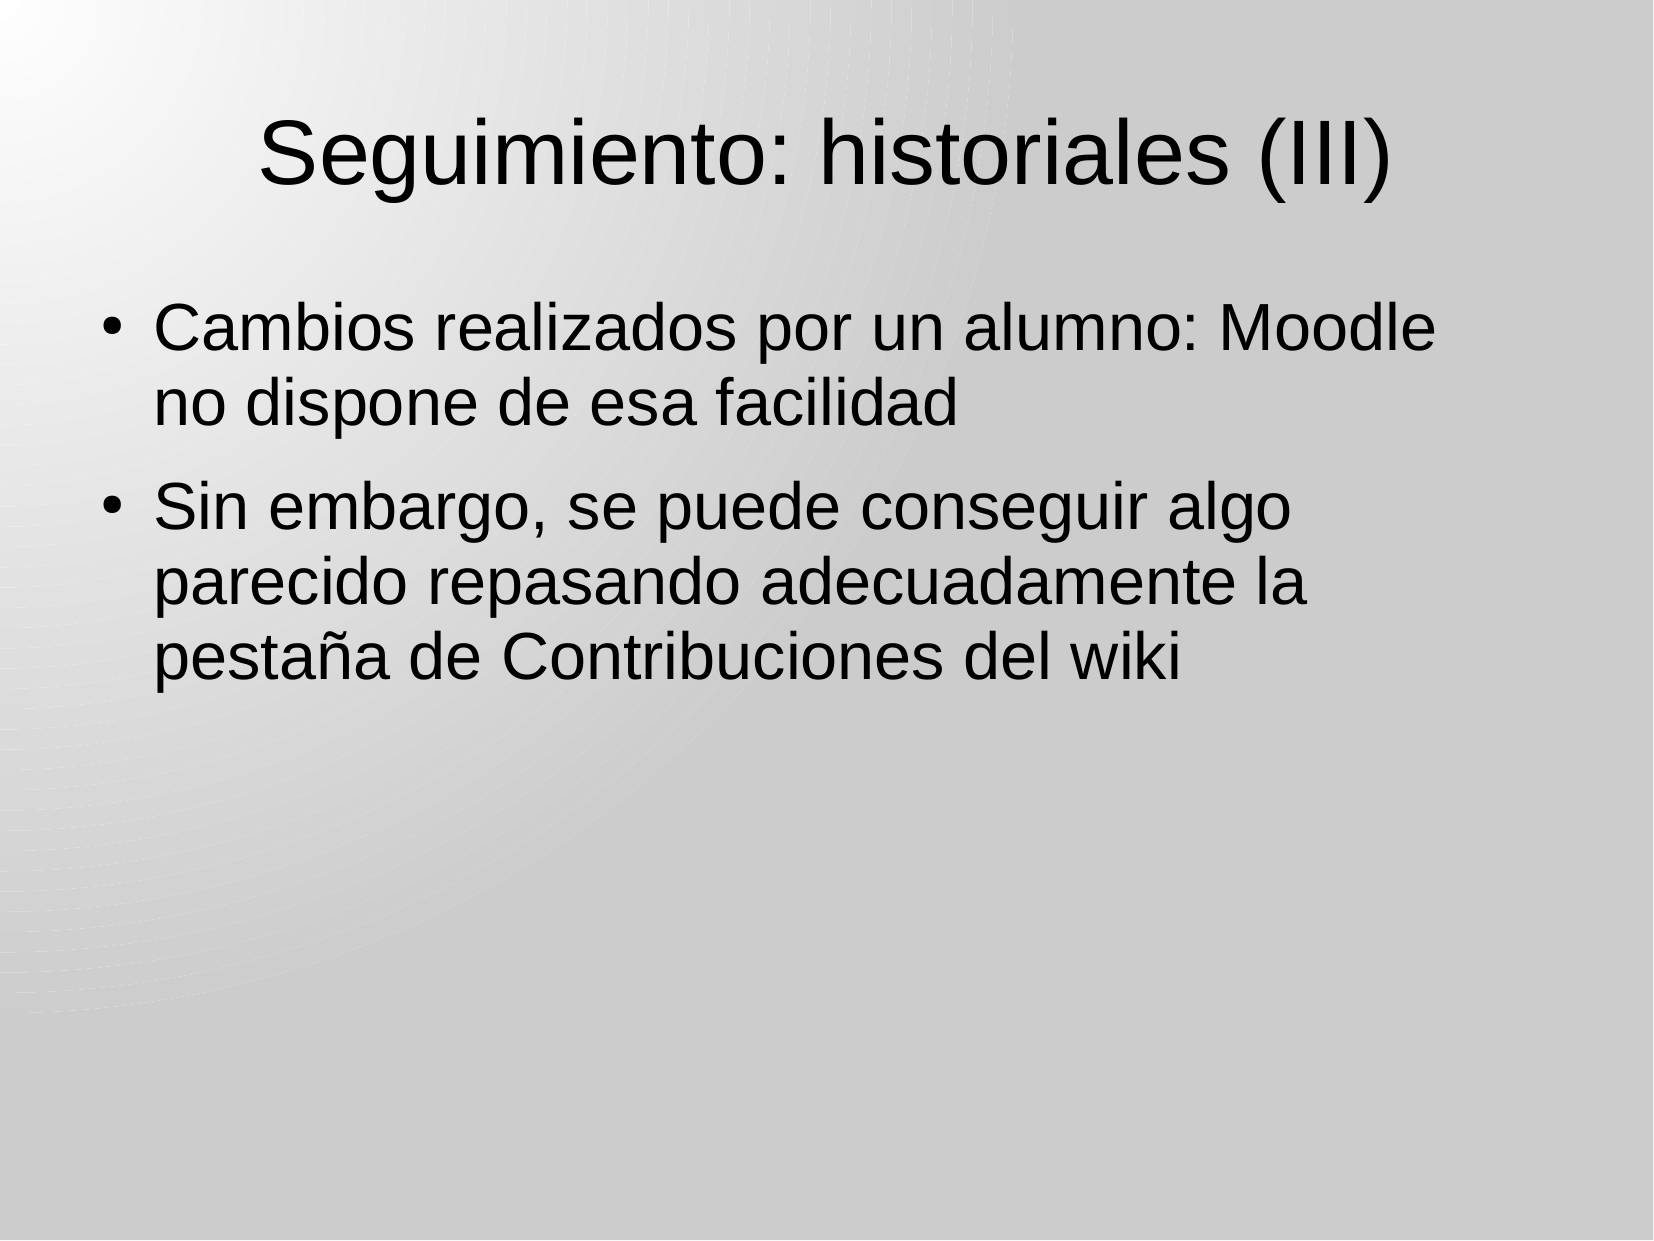

# Seguimiento: historiales (III)
Cambios realizados por un alumno: Moodle no dispone de esa facilidad
Sin embargo, se puede conseguir algo parecido repasando adecuadamente la pestaña de Contribuciones del wiki